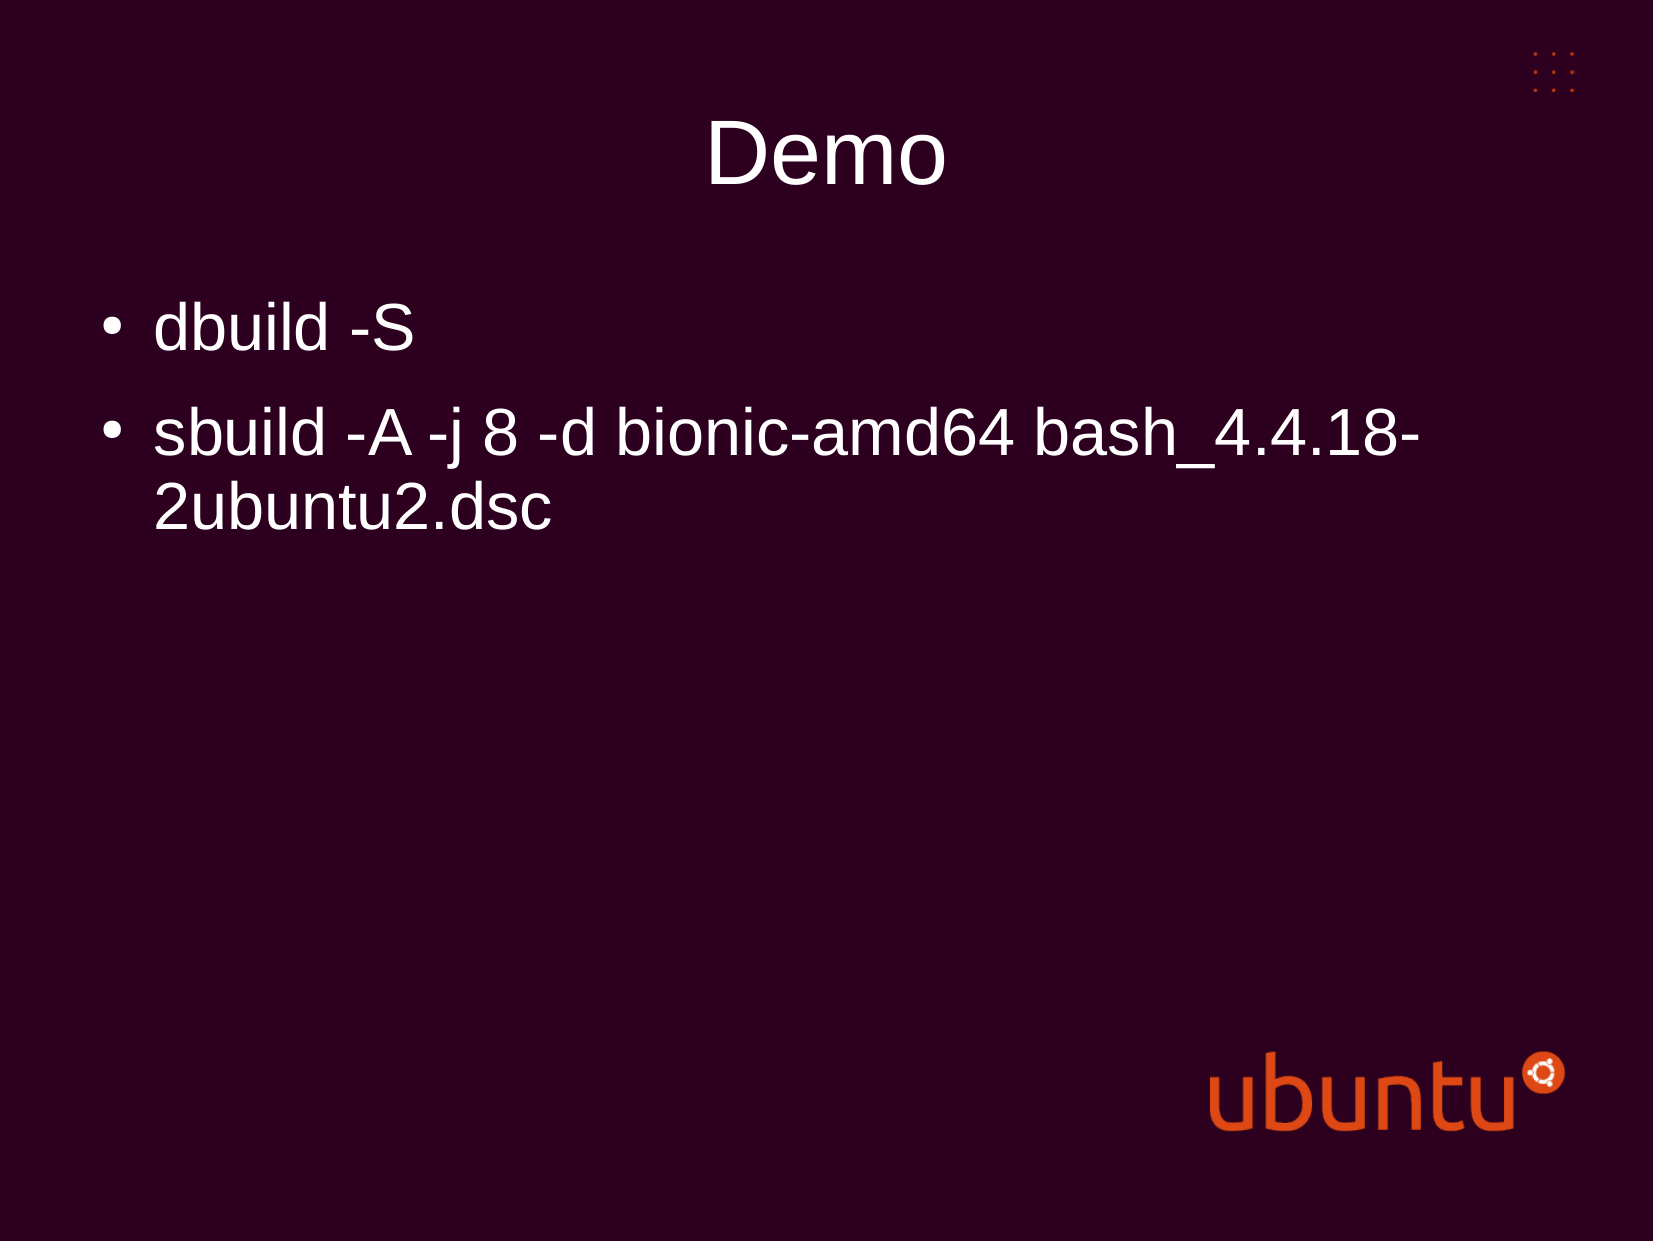

# Demo
dbuild -S
sbuild -A -j 8 -d bionic-amd64 bash_4.4.18-2ubuntu2.dsc